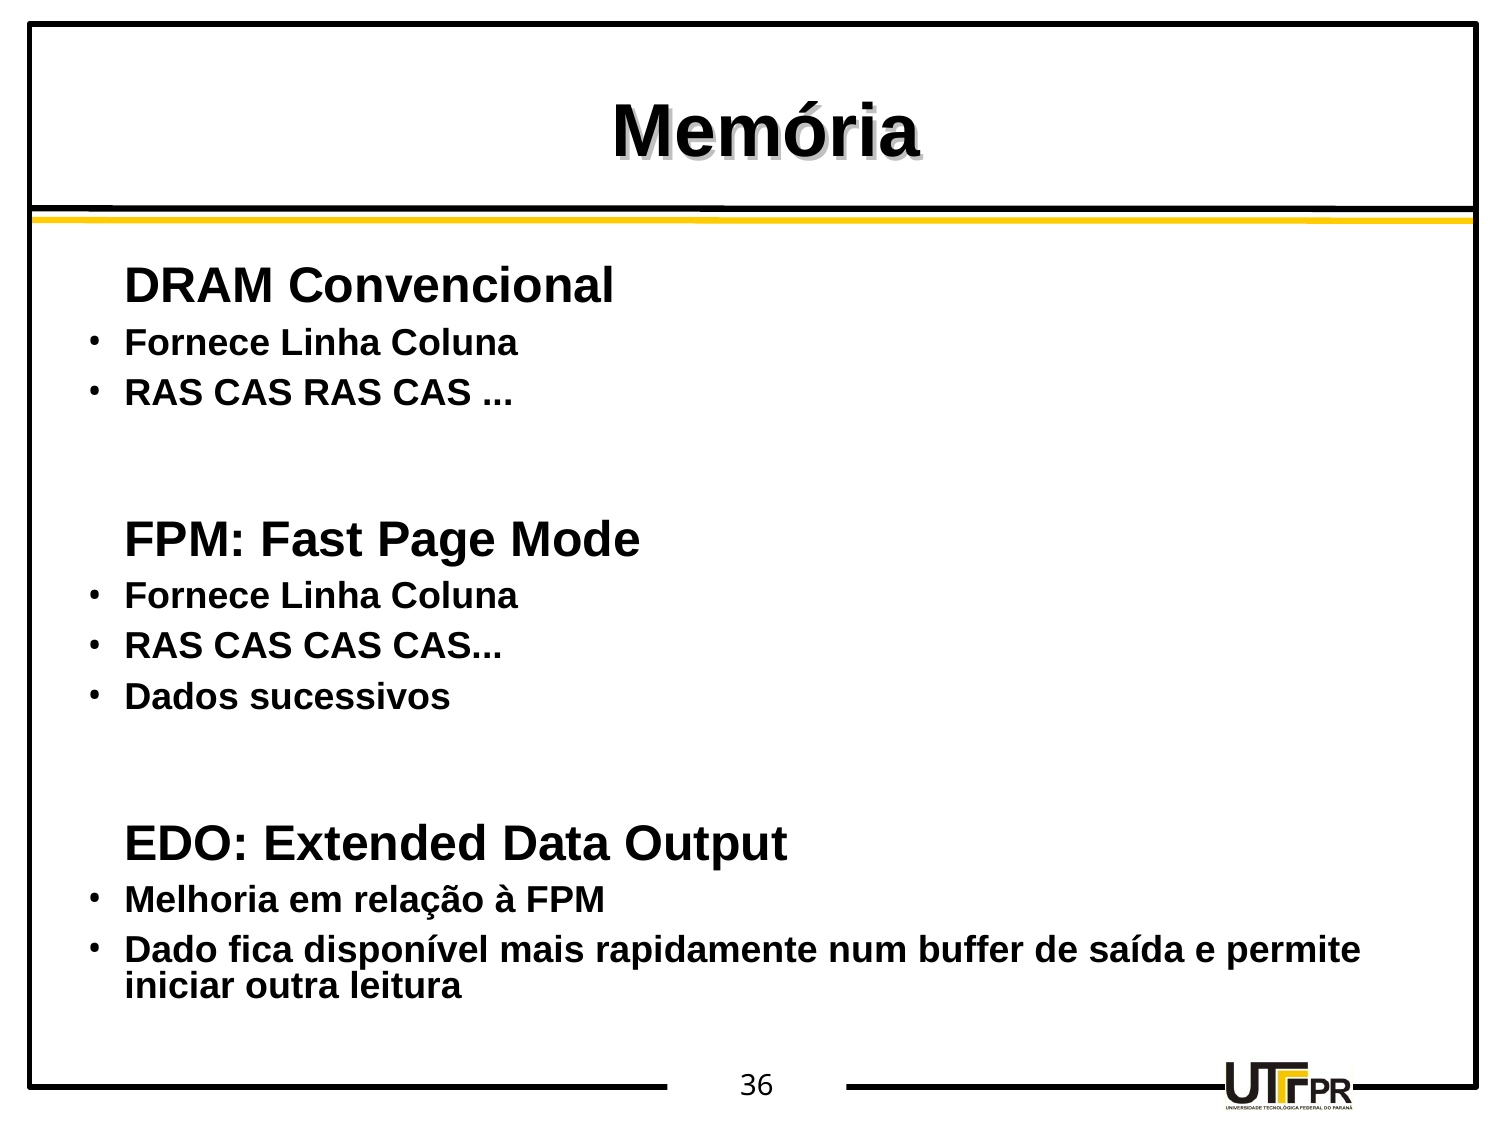

Memória
# DRAM Convencional
Fornece Linha Coluna
RAS CAS RAS CAS ...
FPM: Fast Page Mode
Fornece Linha Coluna
RAS CAS CAS CAS...
Dados sucessivos
EDO: Extended Data Output
Melhoria em relação à FPM
Dado fica disponível mais rapidamente num buffer de saída e permite iniciar outra leitura